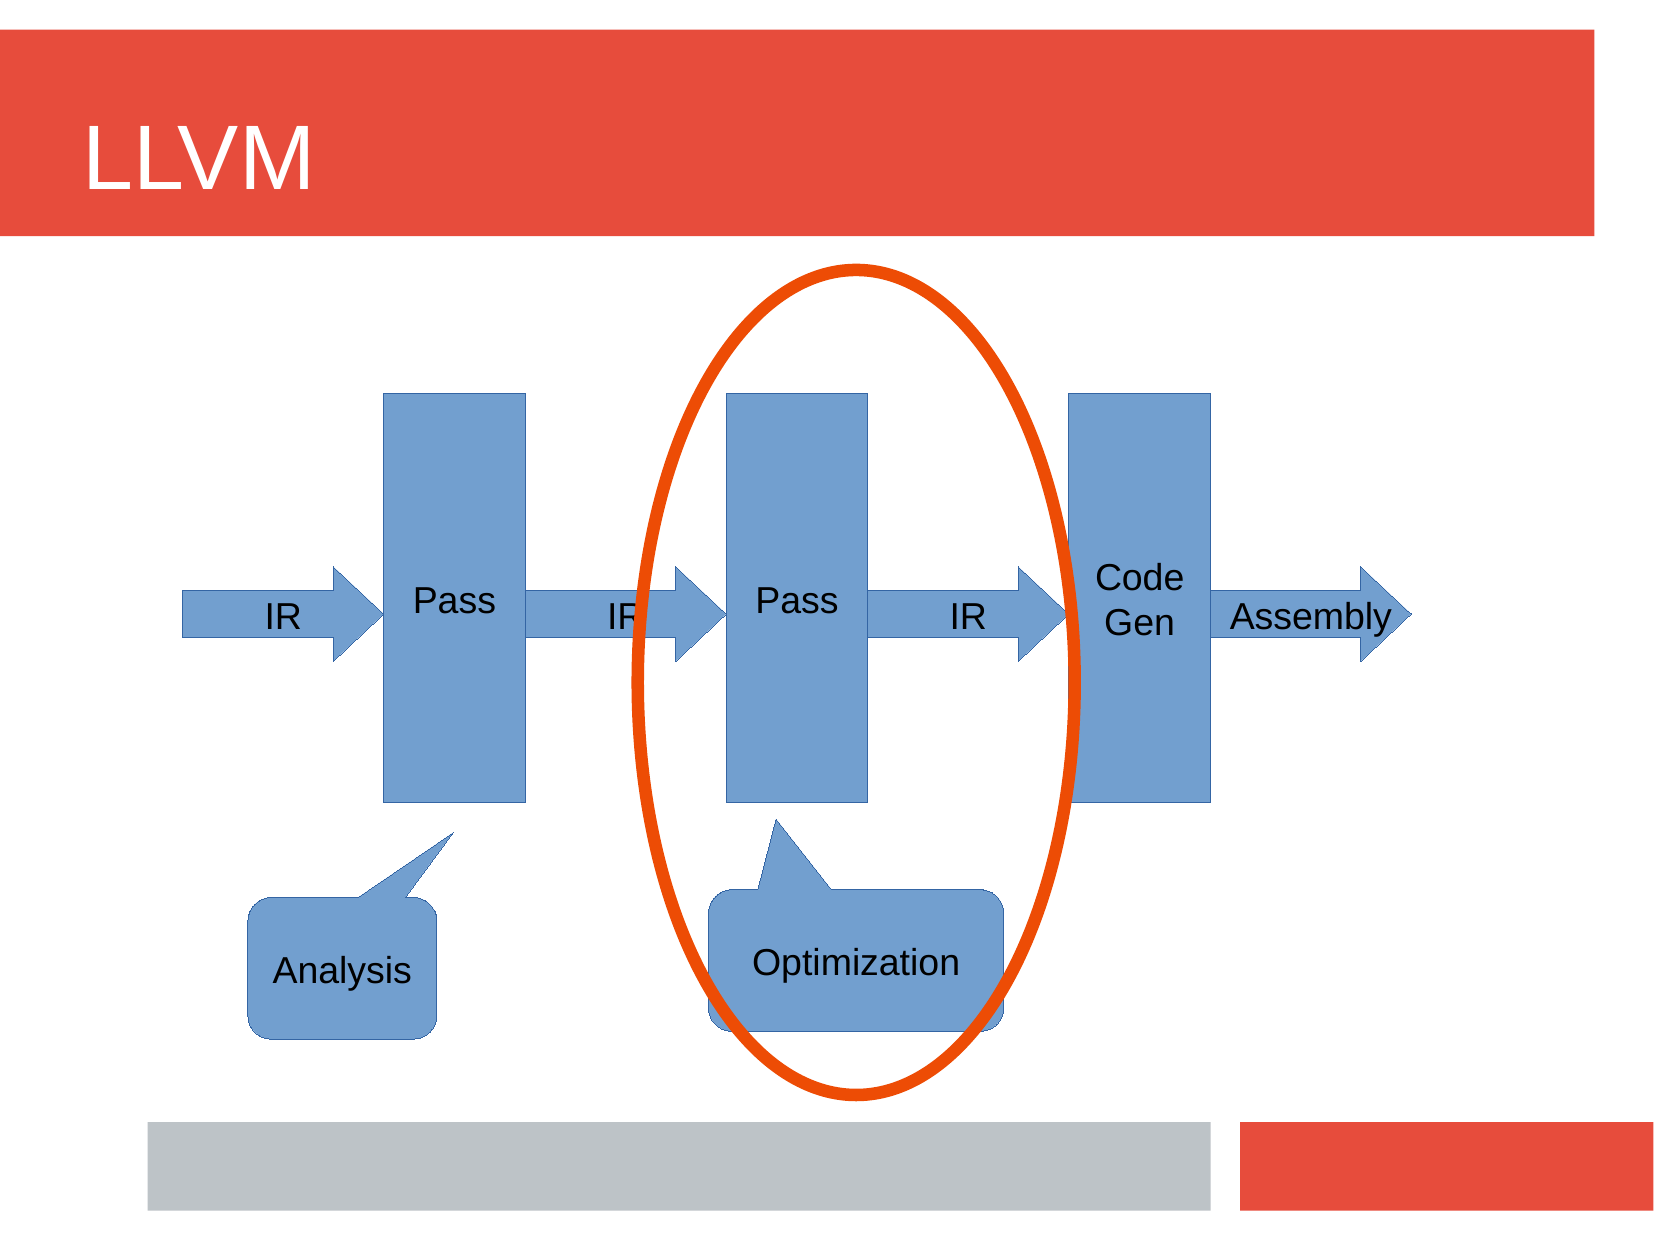

LLVM
Pass
Pass
Code
Gen
IR
IR
IR
Assembly
Optimization
Analysis